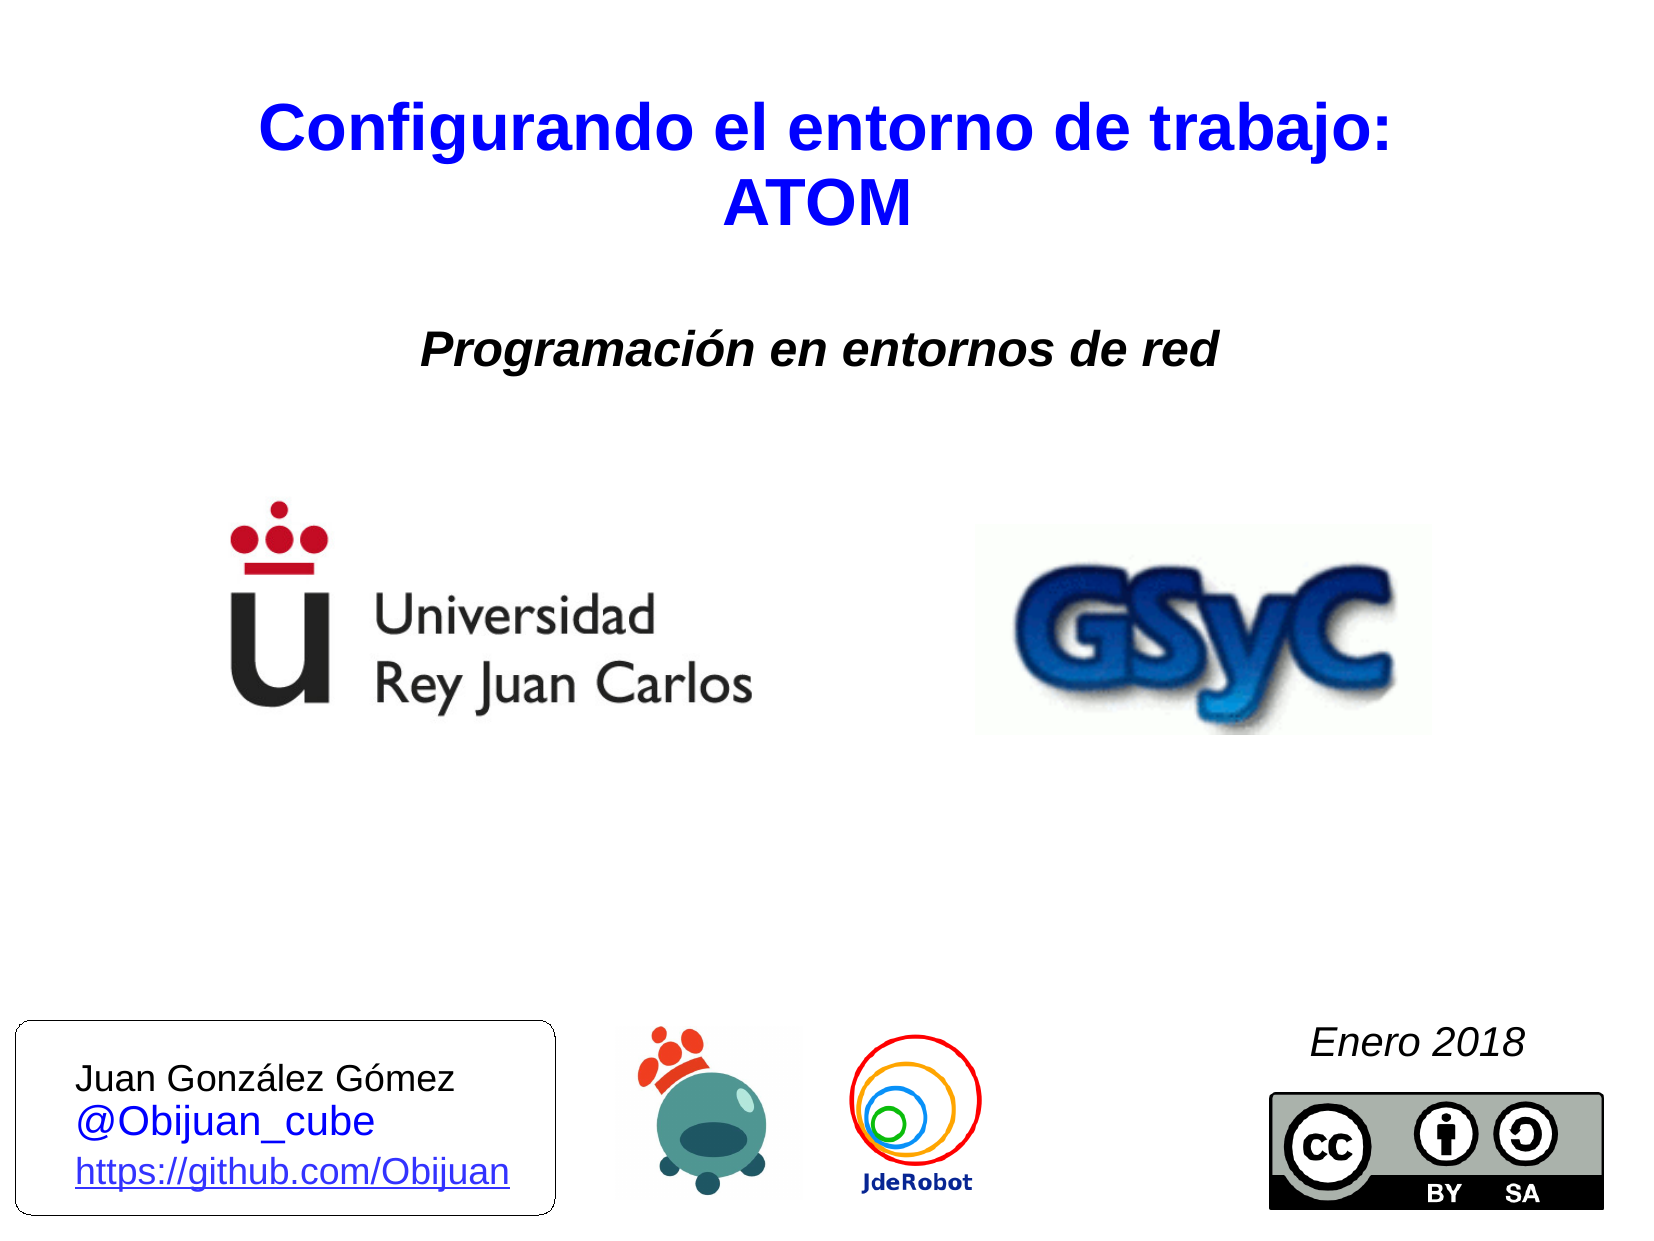

# Configurando el entorno de trabajo: ATOM
Programación en entornos de red
Enero 2018
Juan González Gómez
@Obijuan_cube
https://github.com/Obijuan